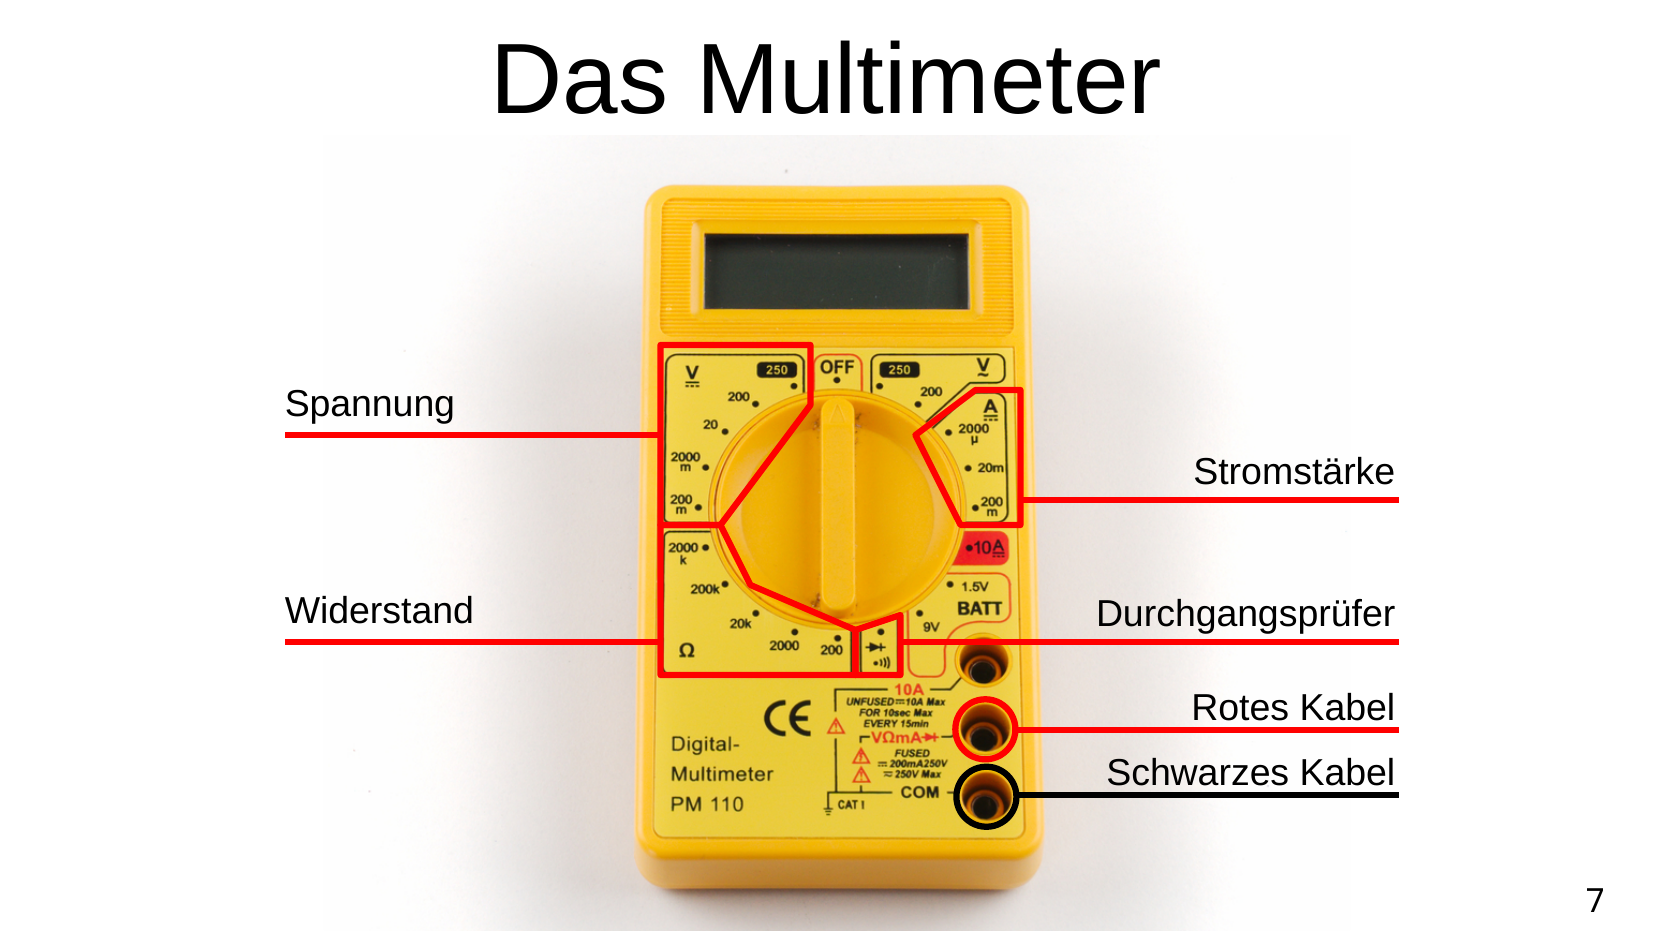

# Das Multimeter
Spannung
Stromstärke
Widerstand
Durchgangsprüfer
Rotes Kabel
Schwarzes Kabel